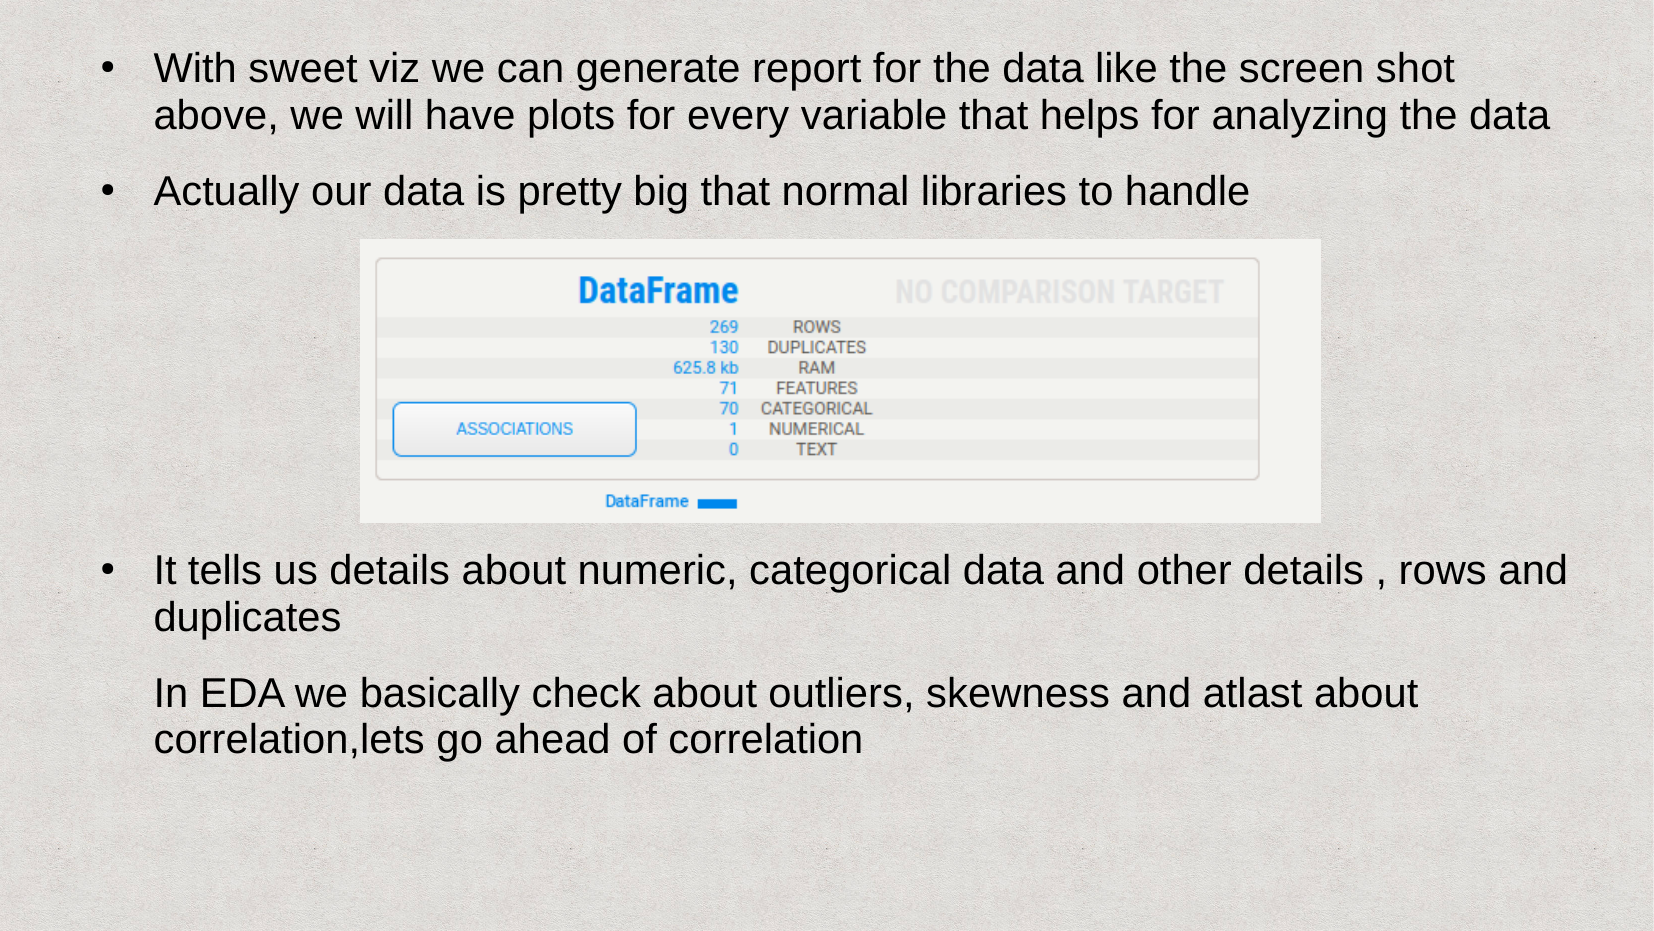

# With sweet viz we can generate report for the data like the screen shot above, we will have plots for every variable that helps for analyzing the data
Actually our data is pretty big that normal libraries to handle
It tells us details about numeric, categorical data and other details , rows and duplicates
In EDA we basically check about outliers, skewness and atlast about correlation,lets go ahead of correlation